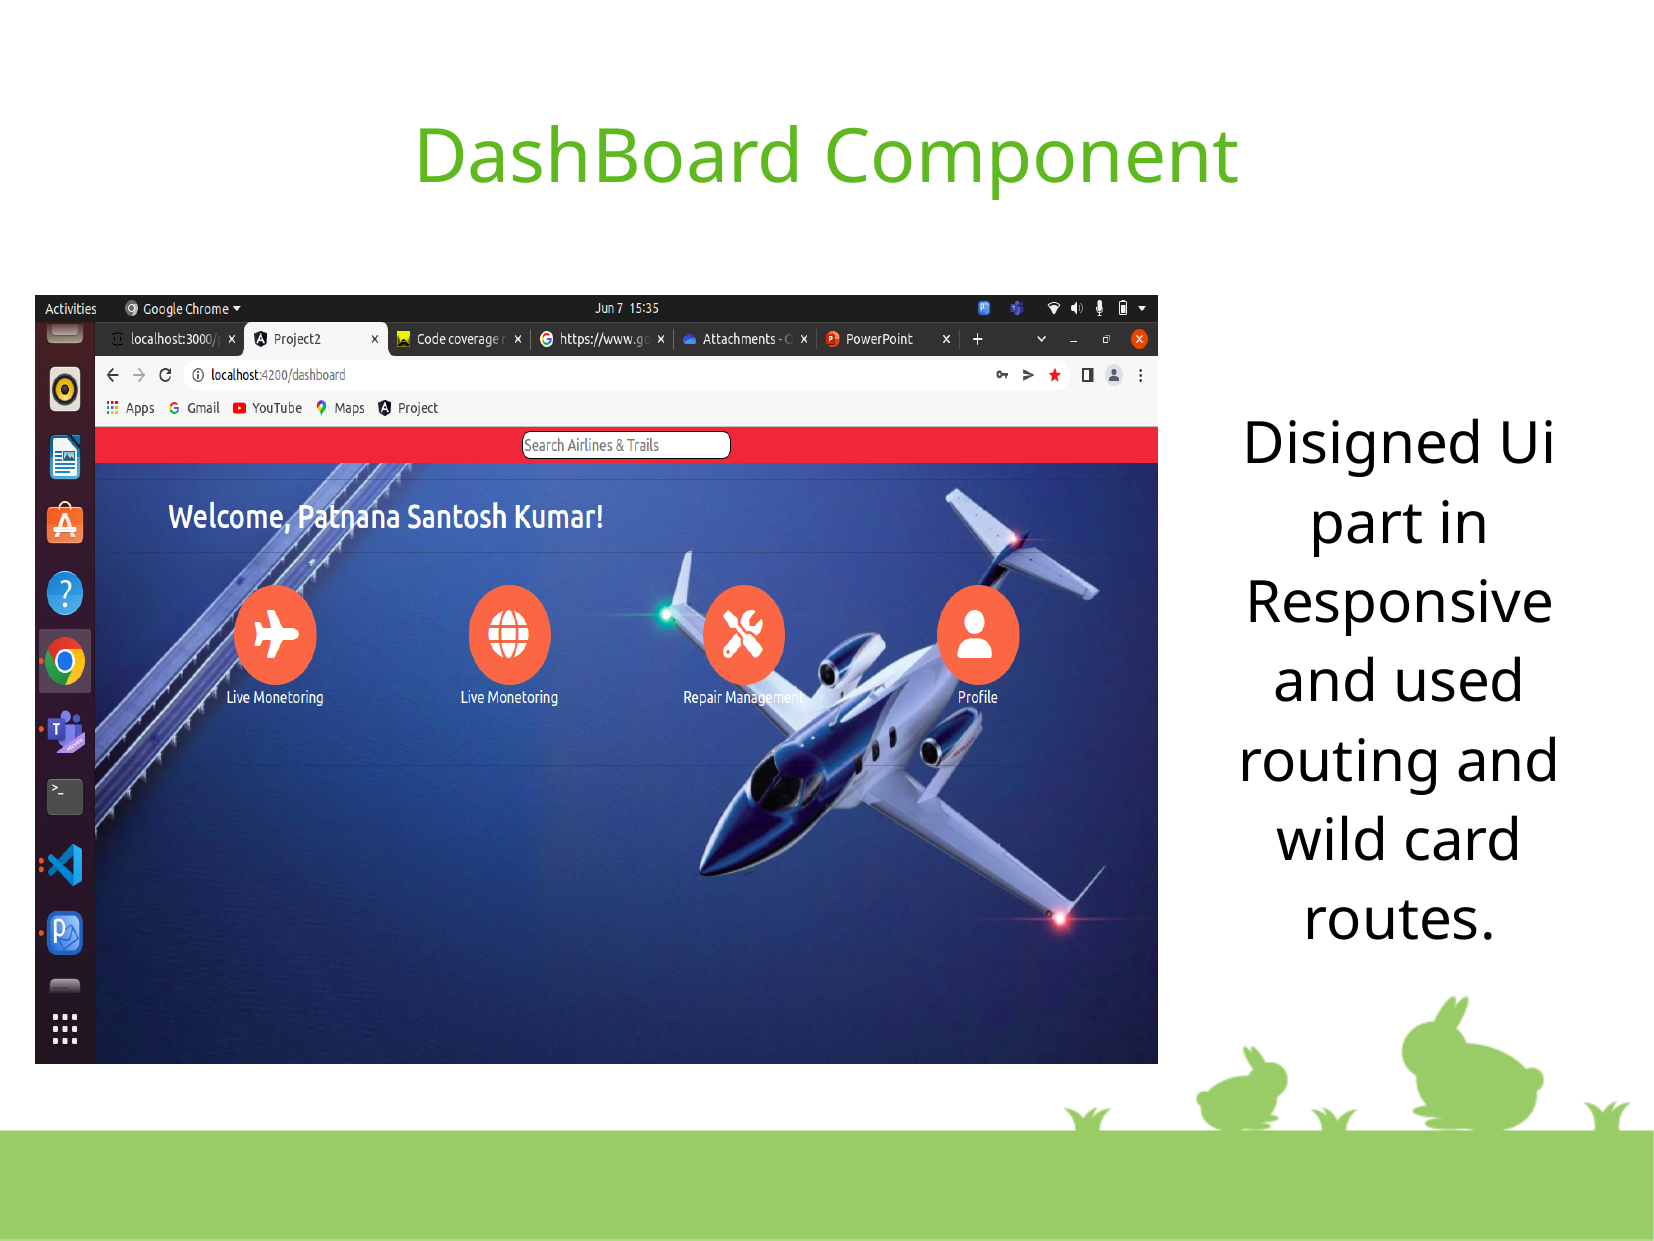

# DashBoard Component
Disigned Ui part in Responsive and used routing and wild card routes.